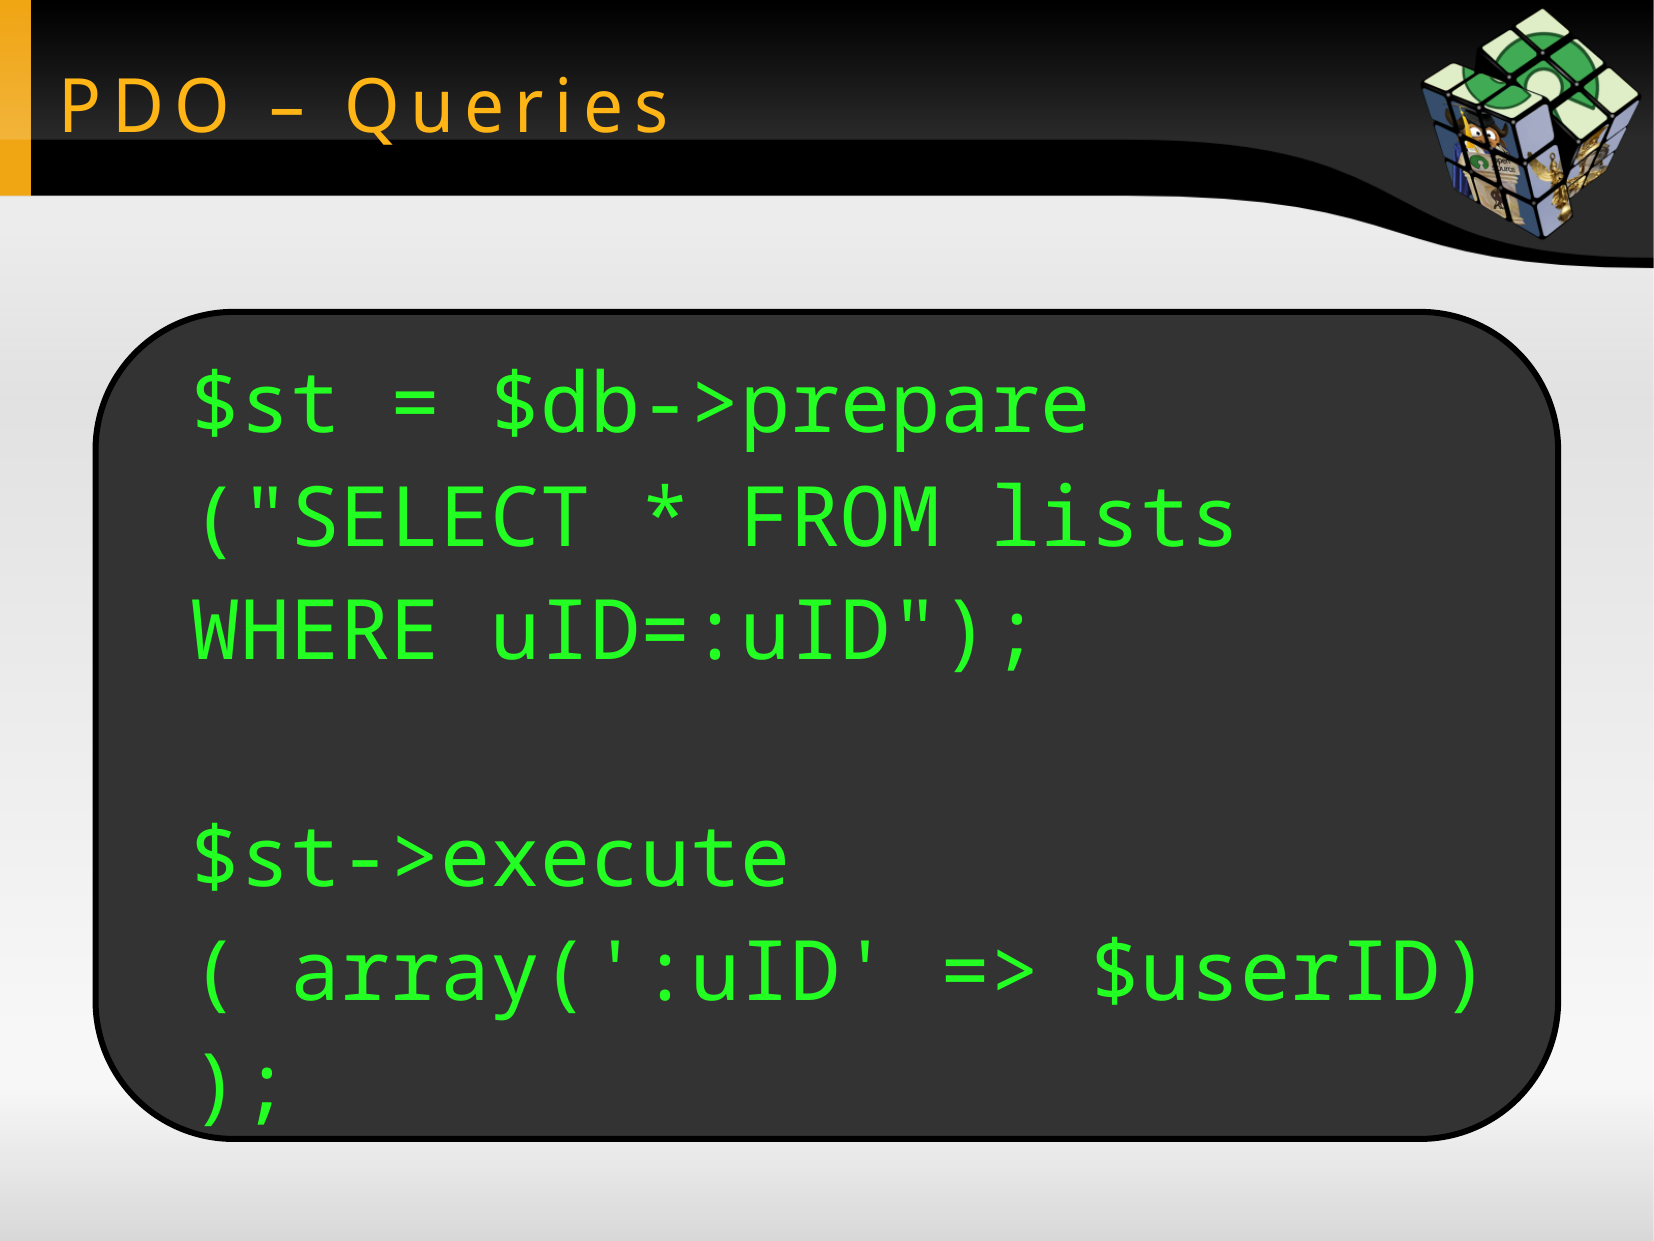

# PDO – Queries
$st = $db->prepare
("SELECT * FROM lists WHERE uID=:uID");
$st->execute
( array(':uID' => $userID) );
$st->fetchAll
(PDO::FETCH_CLASS, "MyList");